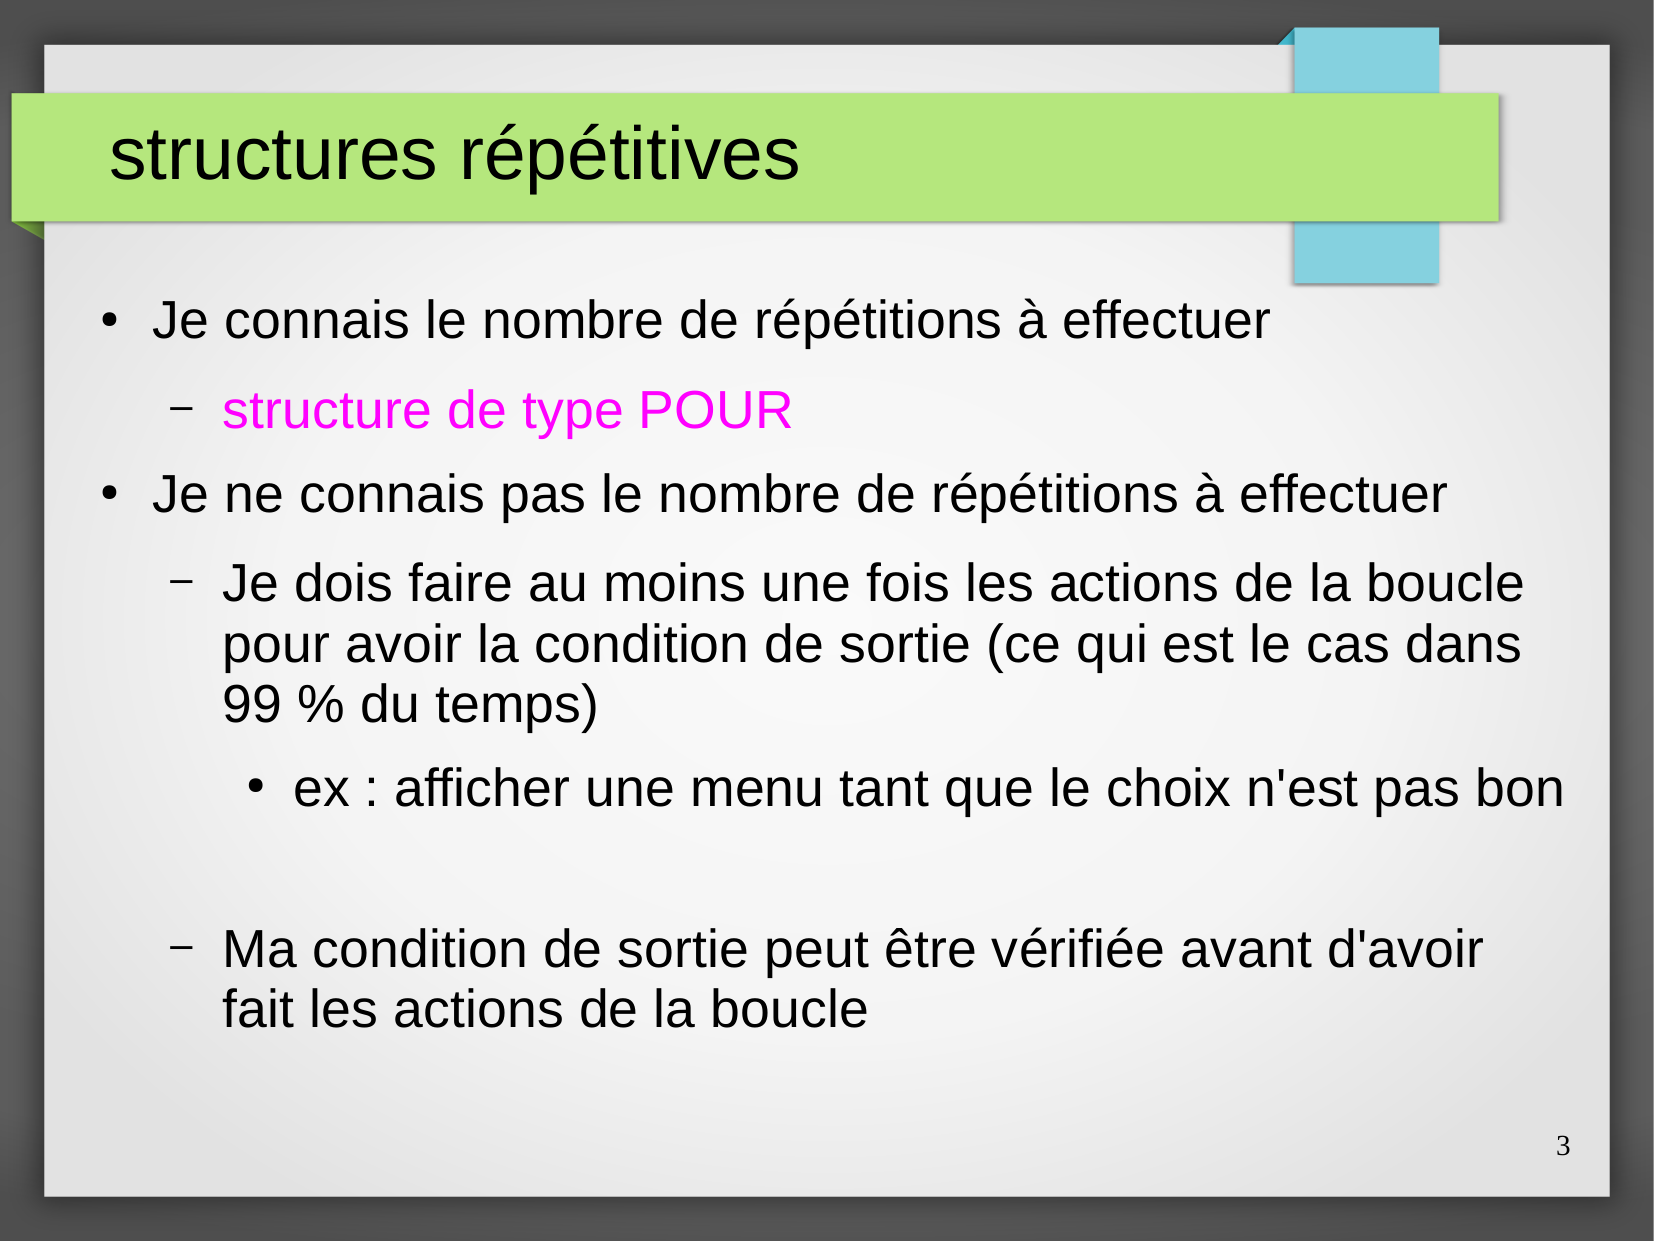

# structures répétitives
Je connais le nombre de répétitions à effectuer
structure de type POUR
Je ne connais pas le nombre de répétitions à effectuer
Je dois faire au moins une fois les actions de la boucle pour avoir la condition de sortie (ce qui est le cas dans 99 % du temps)
ex : afficher une menu tant que le choix n'est pas bon
Ma condition de sortie peut être vérifiée avant d'avoir fait les actions de la boucle
3